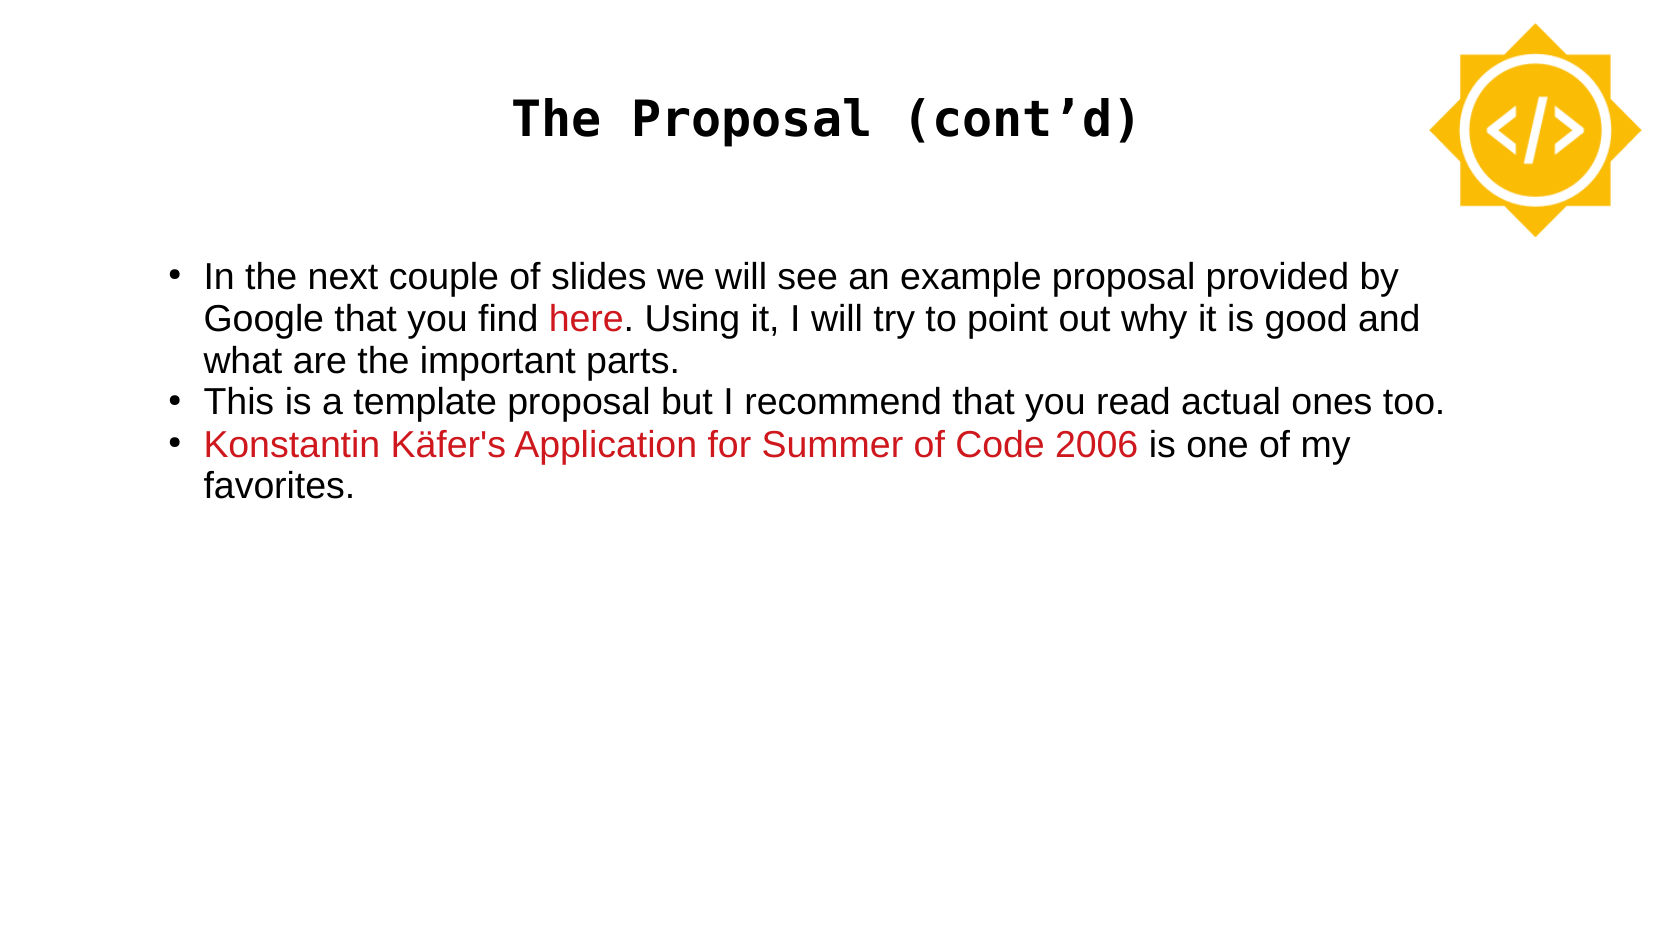

The Proposal (cont’d)
In the next couple of slides we will see an example proposal provided by Google that you find here. Using it, I will try to point out why it is good and what are the important parts.
This is a template proposal but I recommend that you read actual ones too.
Konstantin Käfer's Application for Summer of Code 2006 is one of my favorites.